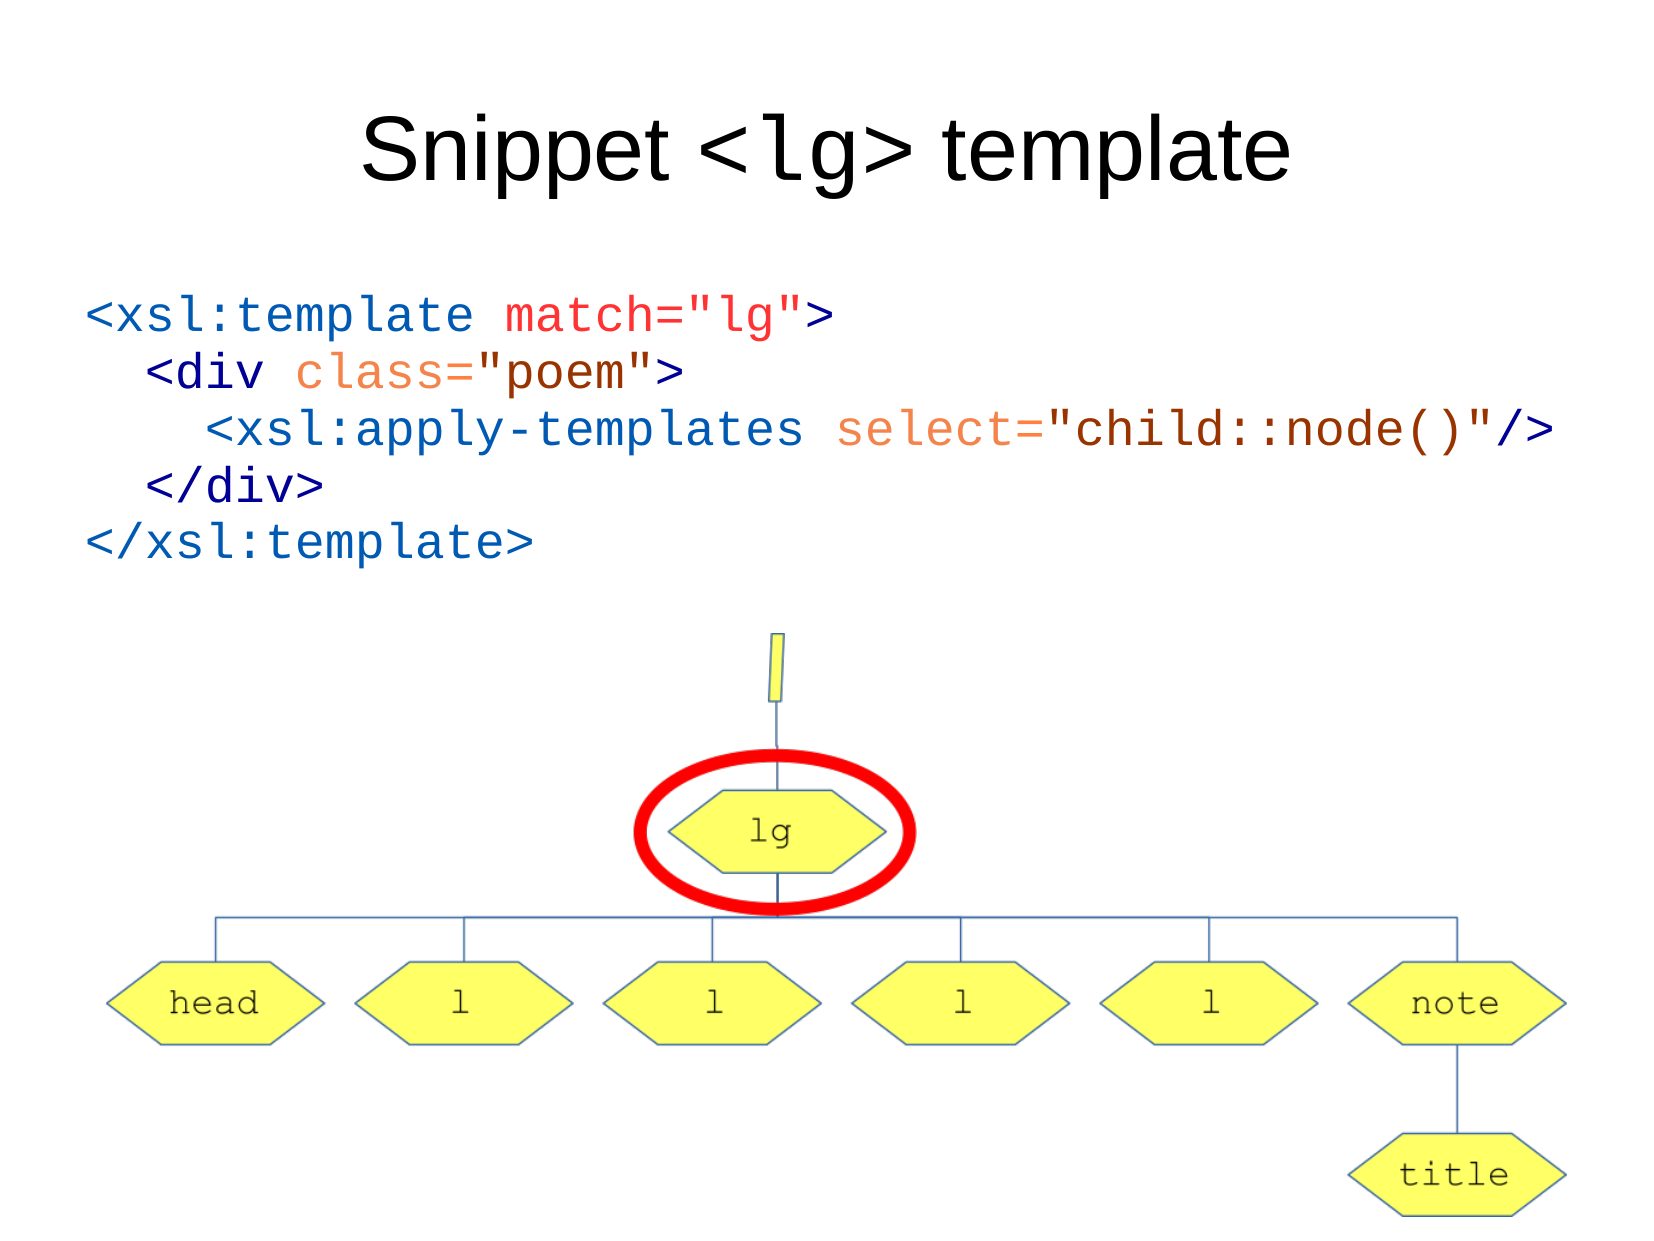

# Snippet <lg> template
<xsl:template match="lg">
 <div class="poem">
 <xsl:apply-templates select="child::node()"/>
 </div>
</xsl:template>